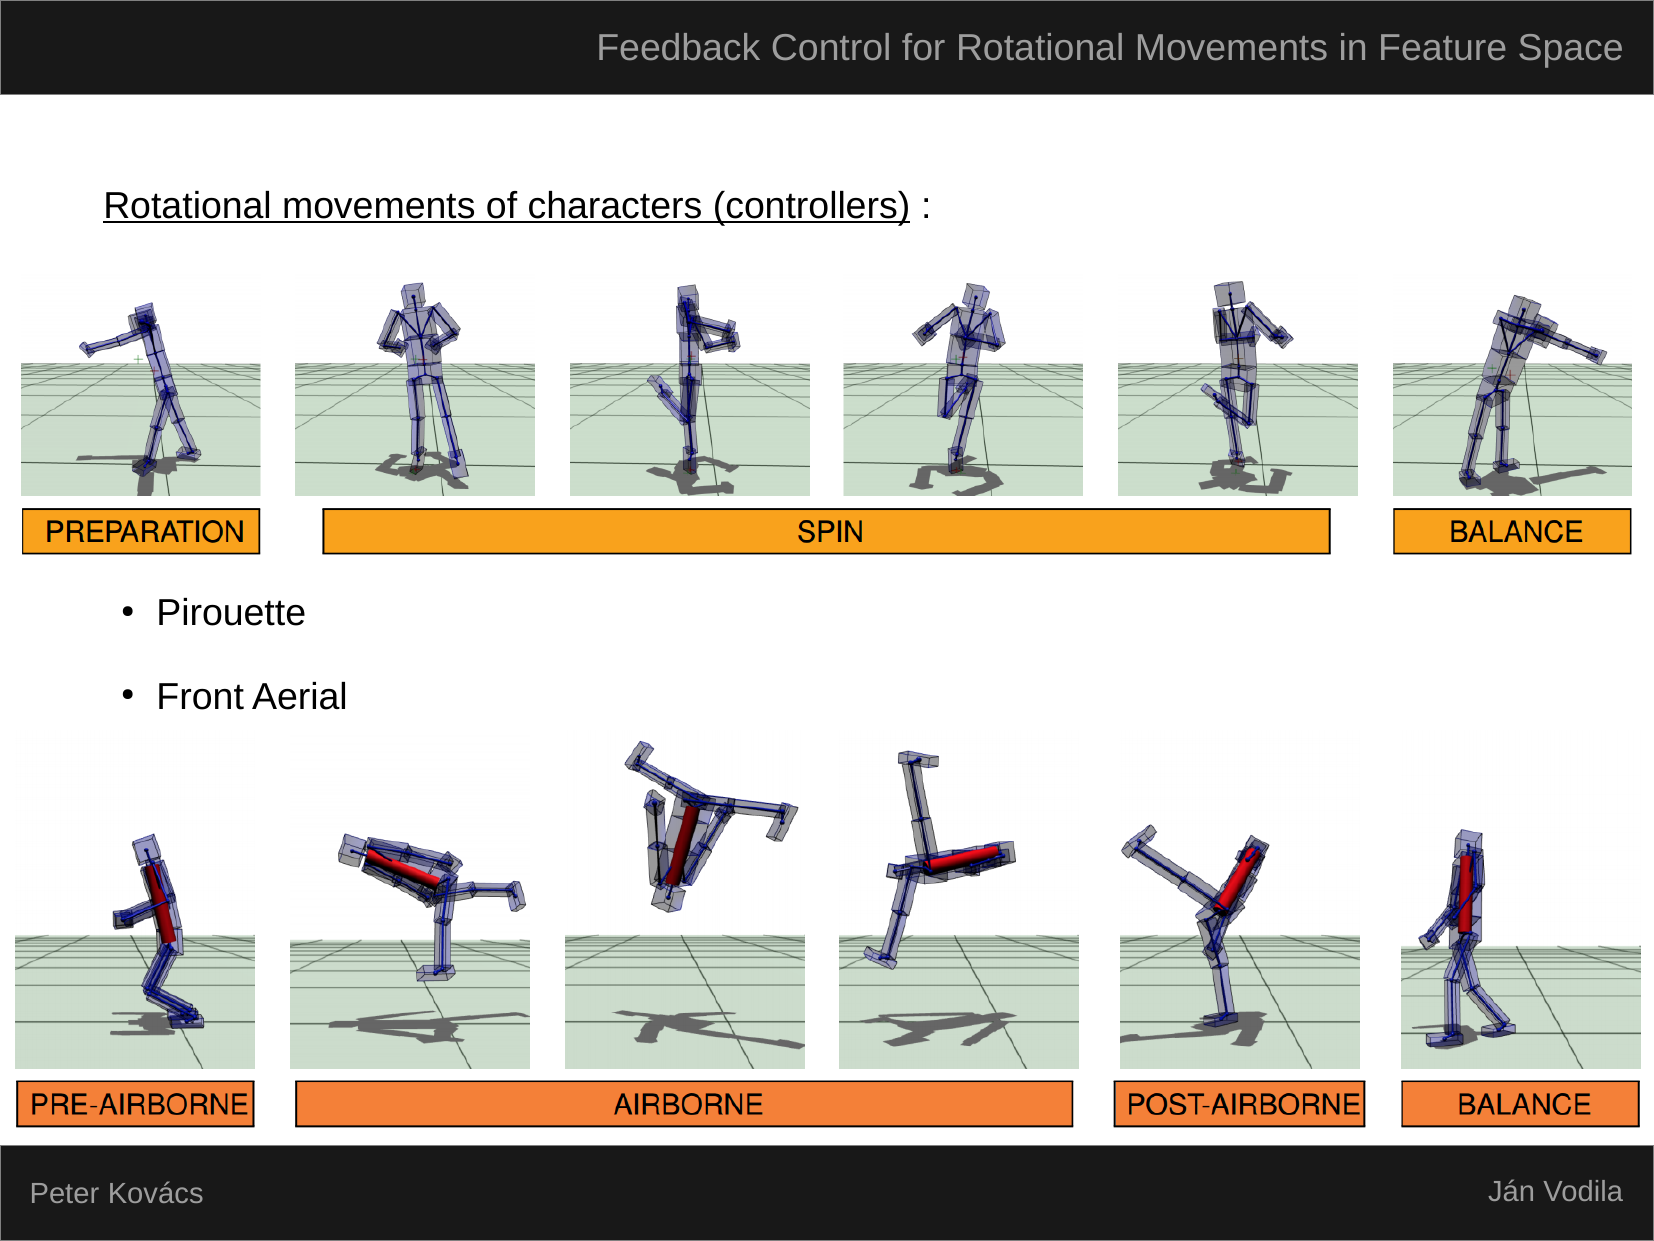

# Feedback Control for Rotational Movements in Feature Space
Rotational movements of characters (controllers) :
Pirouette
Front Aerial
Ján Vodila
Peter Kovács